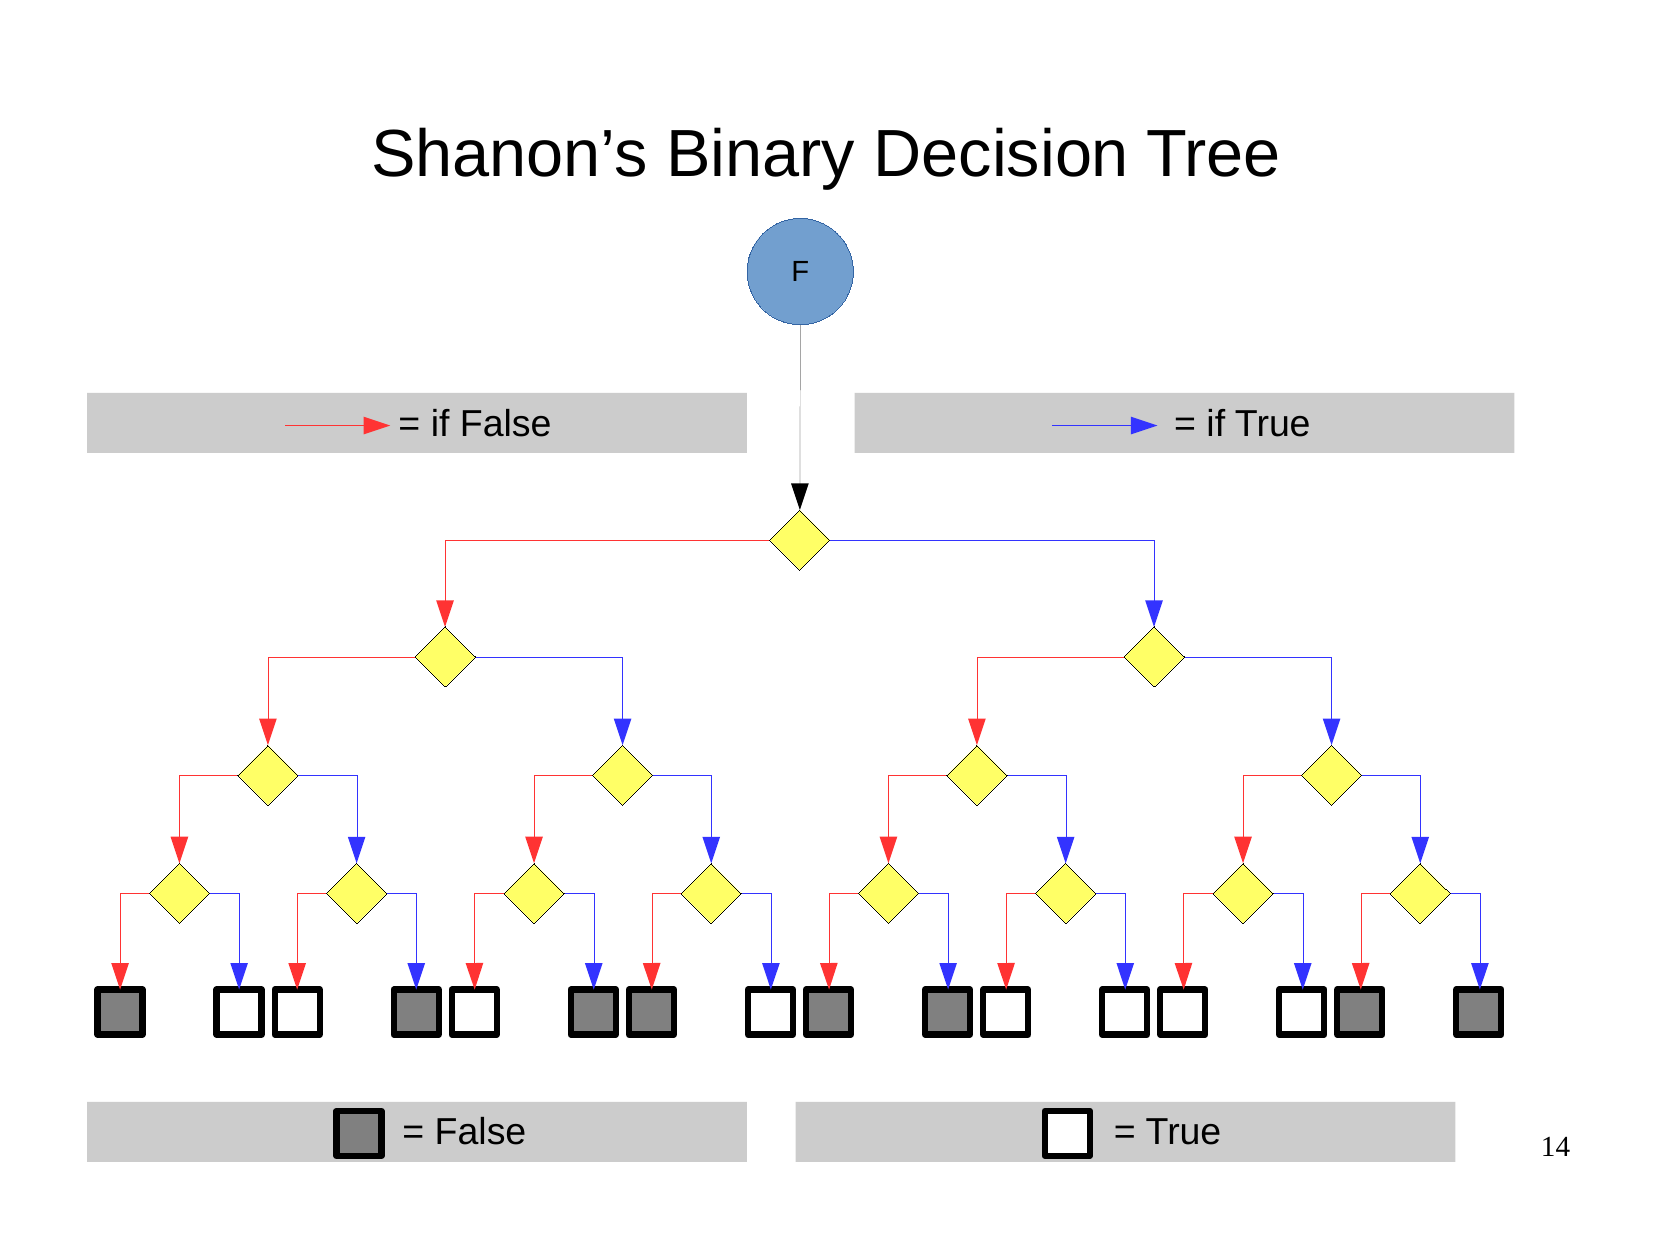

# Shanon’s Binary Decision Tree
F
 = if False
 = if True
 = False
 = True
14